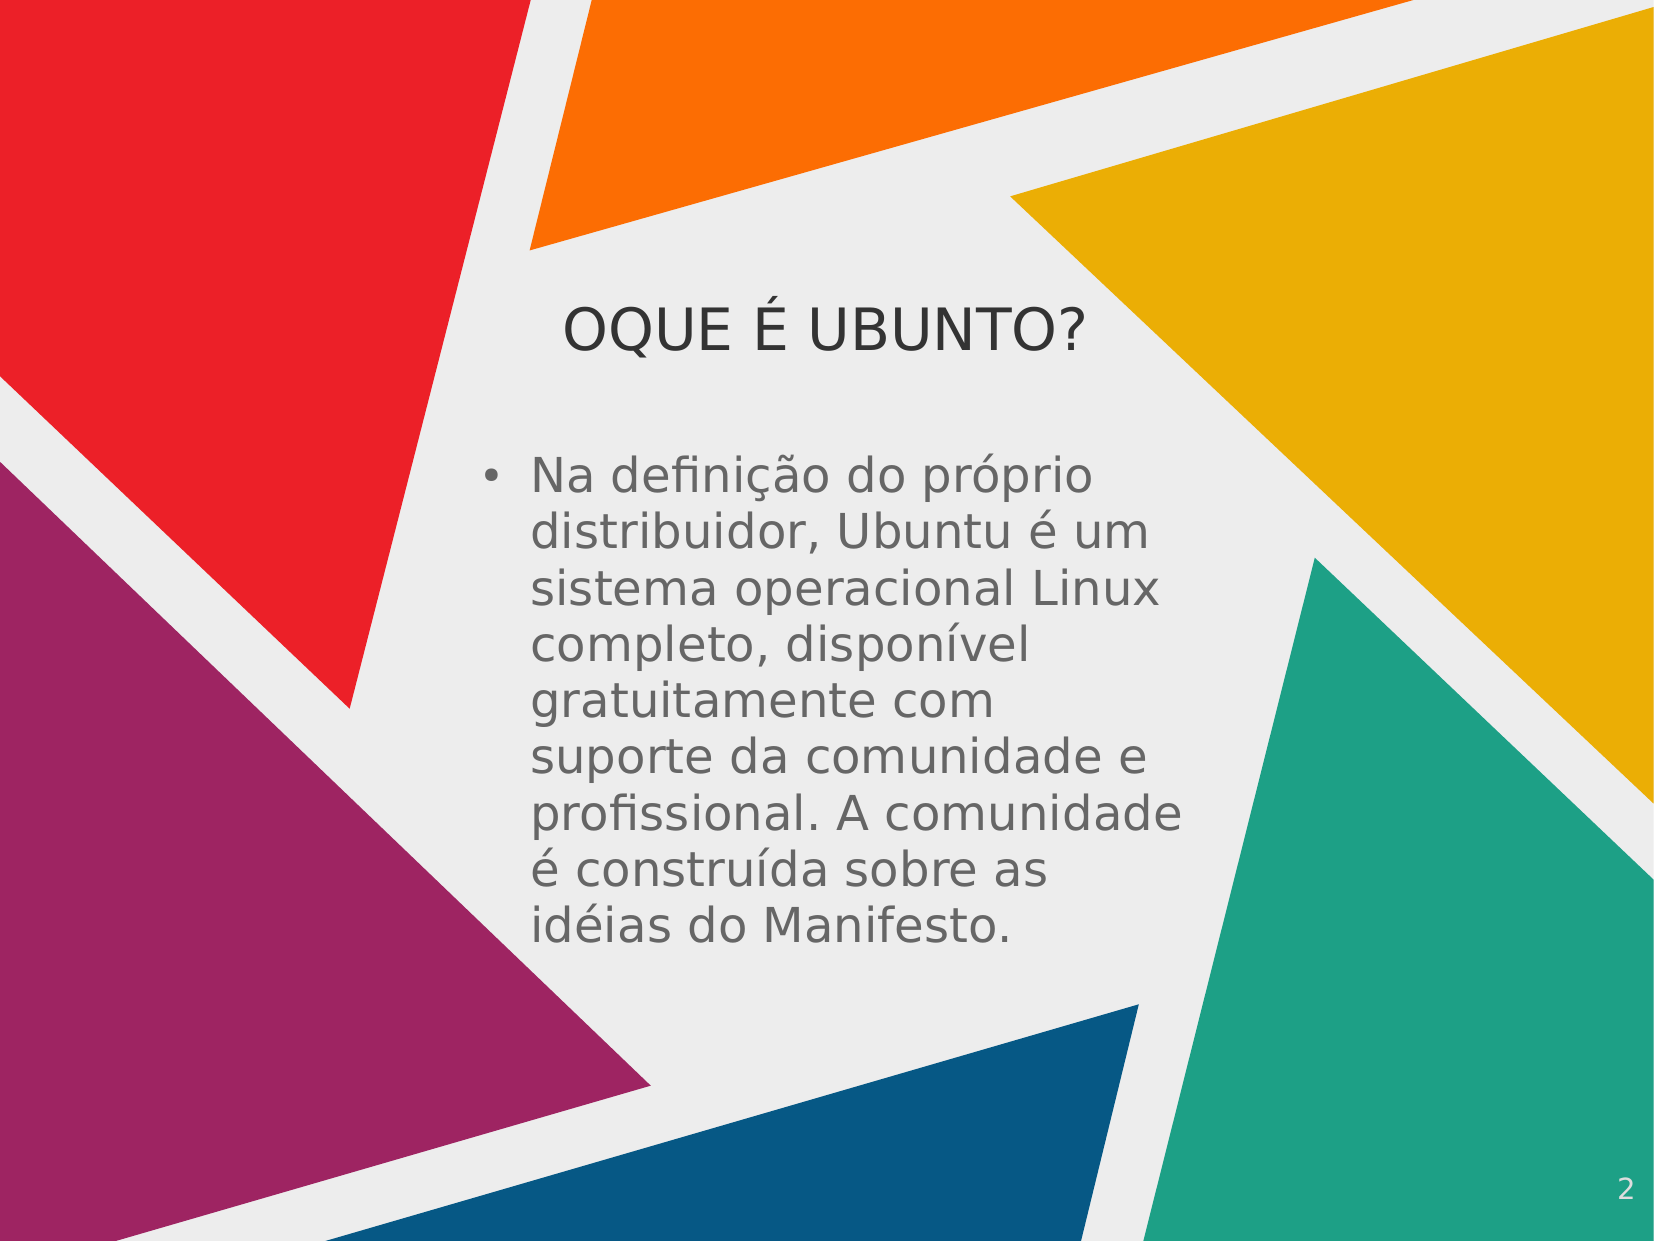

# OQUE É UBUNTO?
Na definição do próprio distribuidor, Ubuntu é um sistema operacional Linux completo, disponível gratuitamente com suporte da comunidade e profissional. A comunidade é construída sobre as idéias do Manifesto.
2